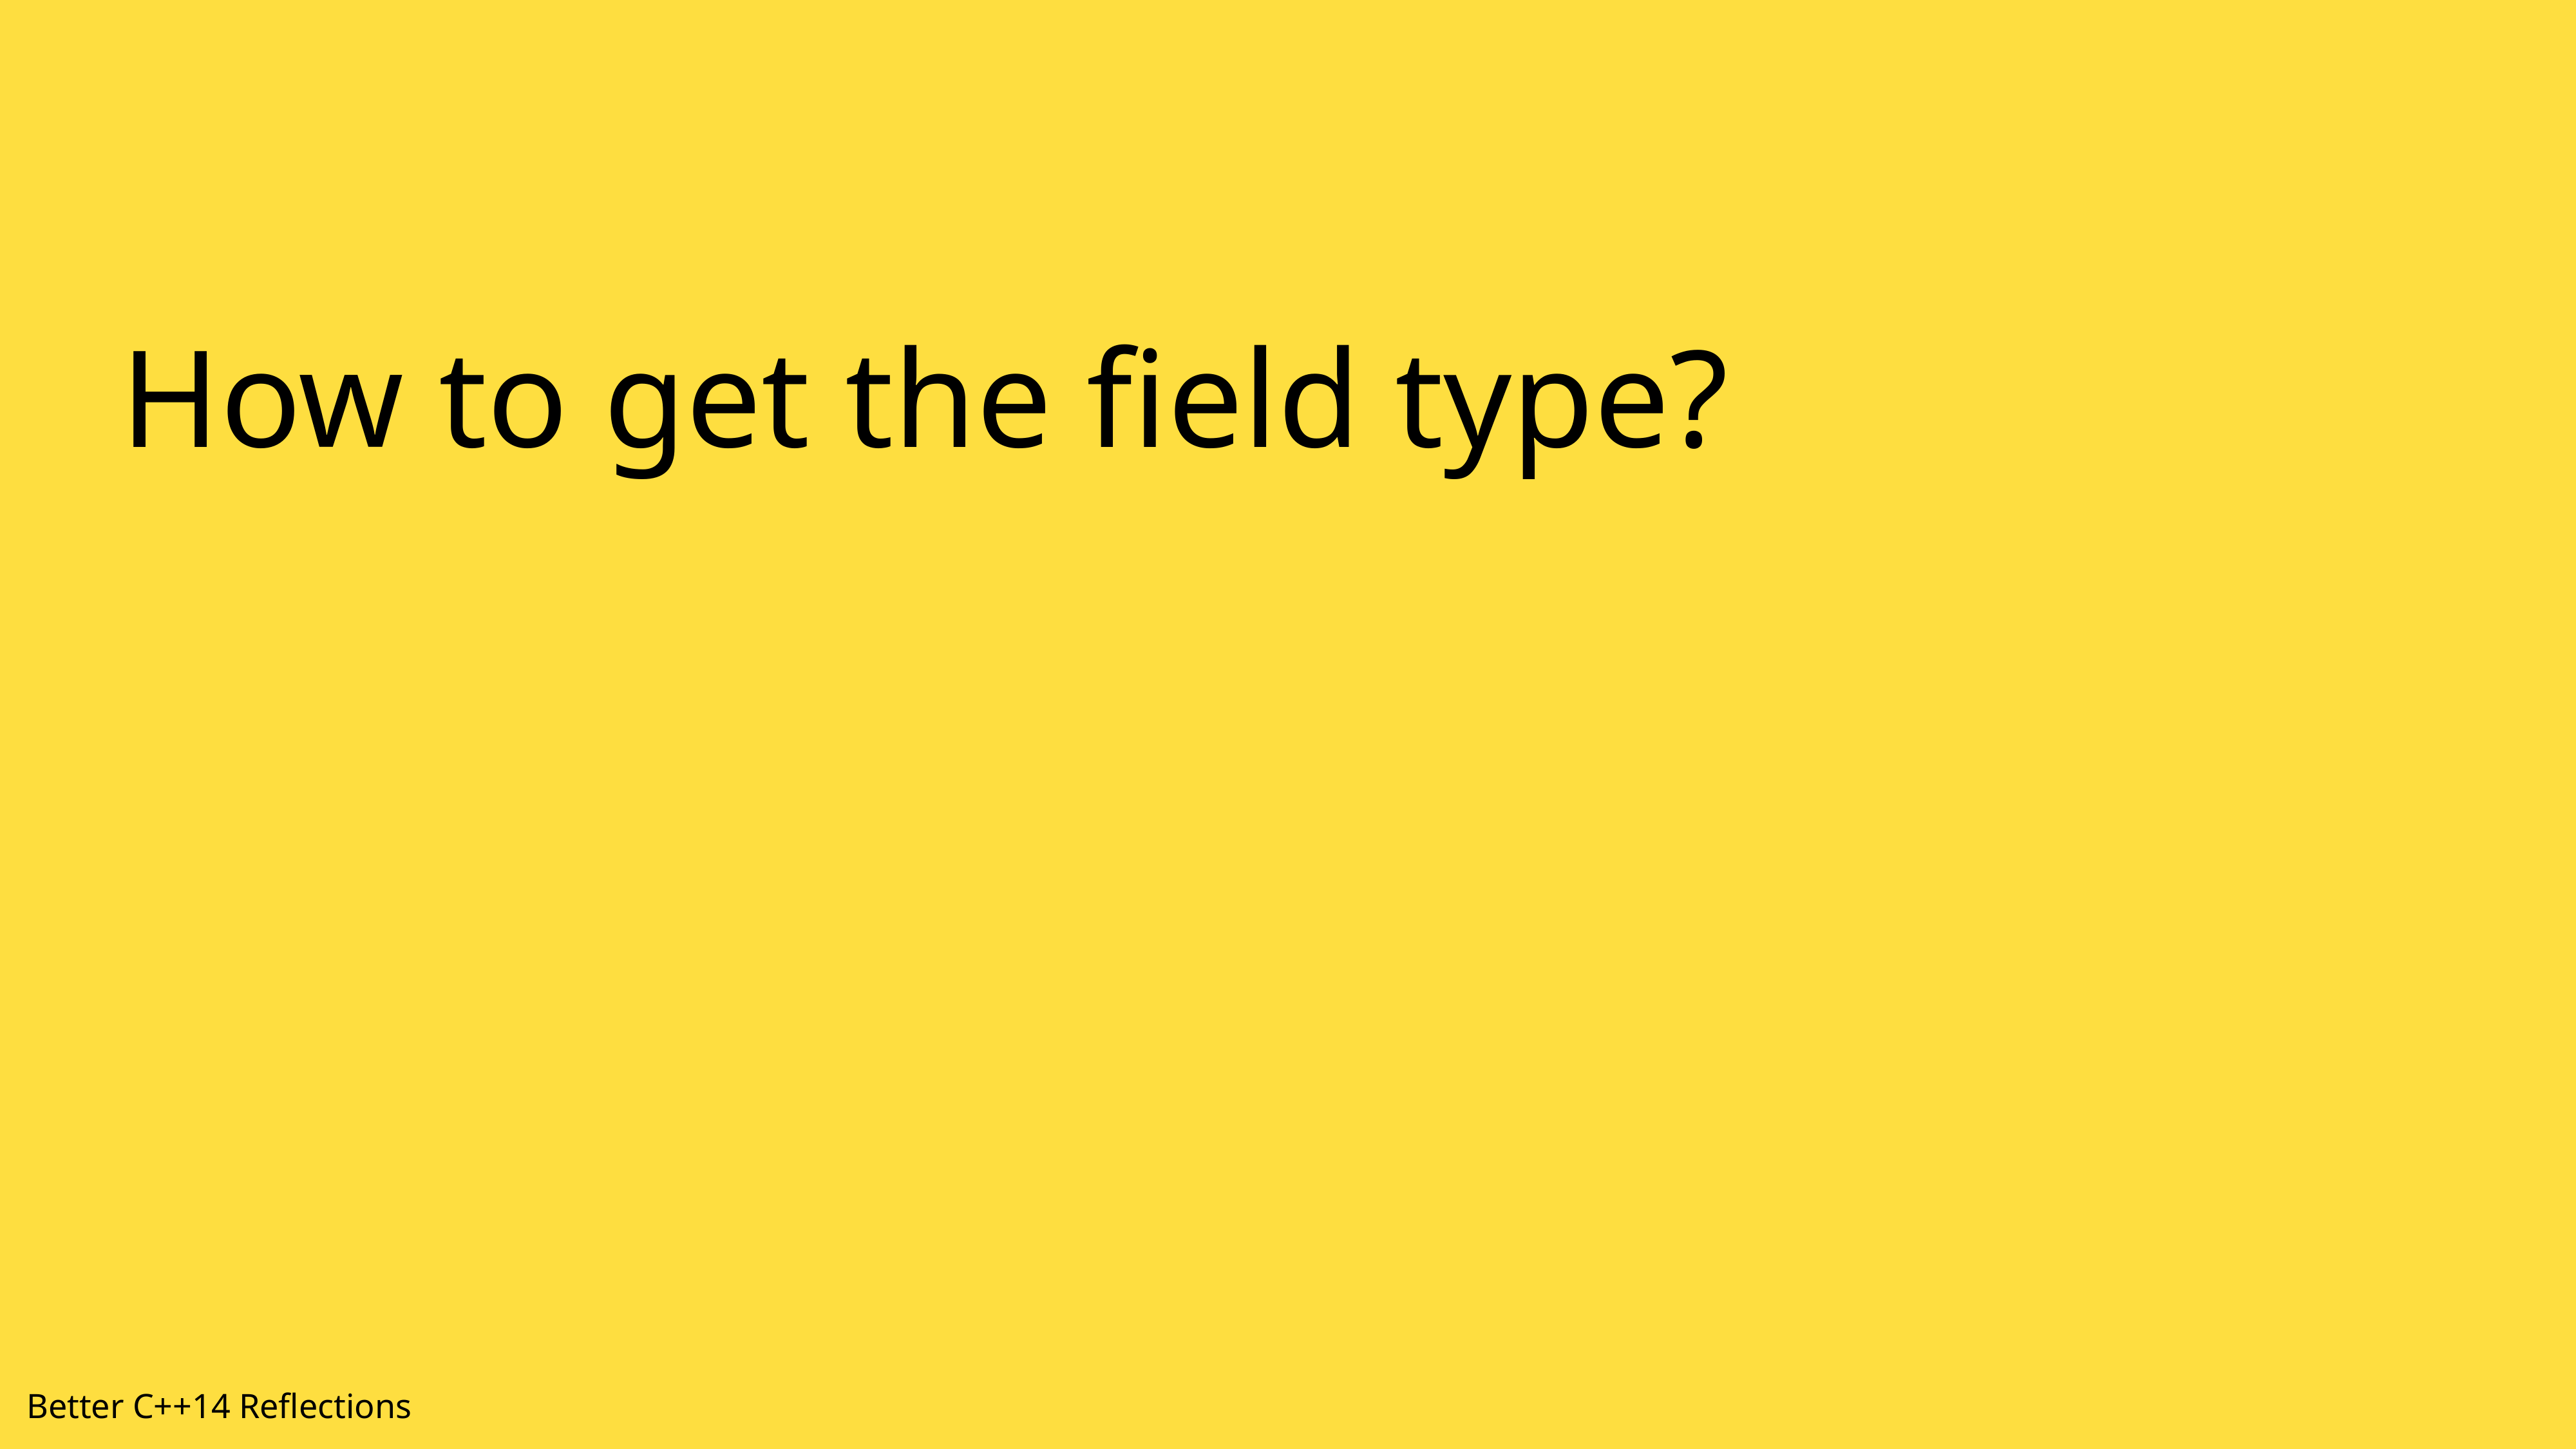

# How to get the field type?
Better C++14 Reflections